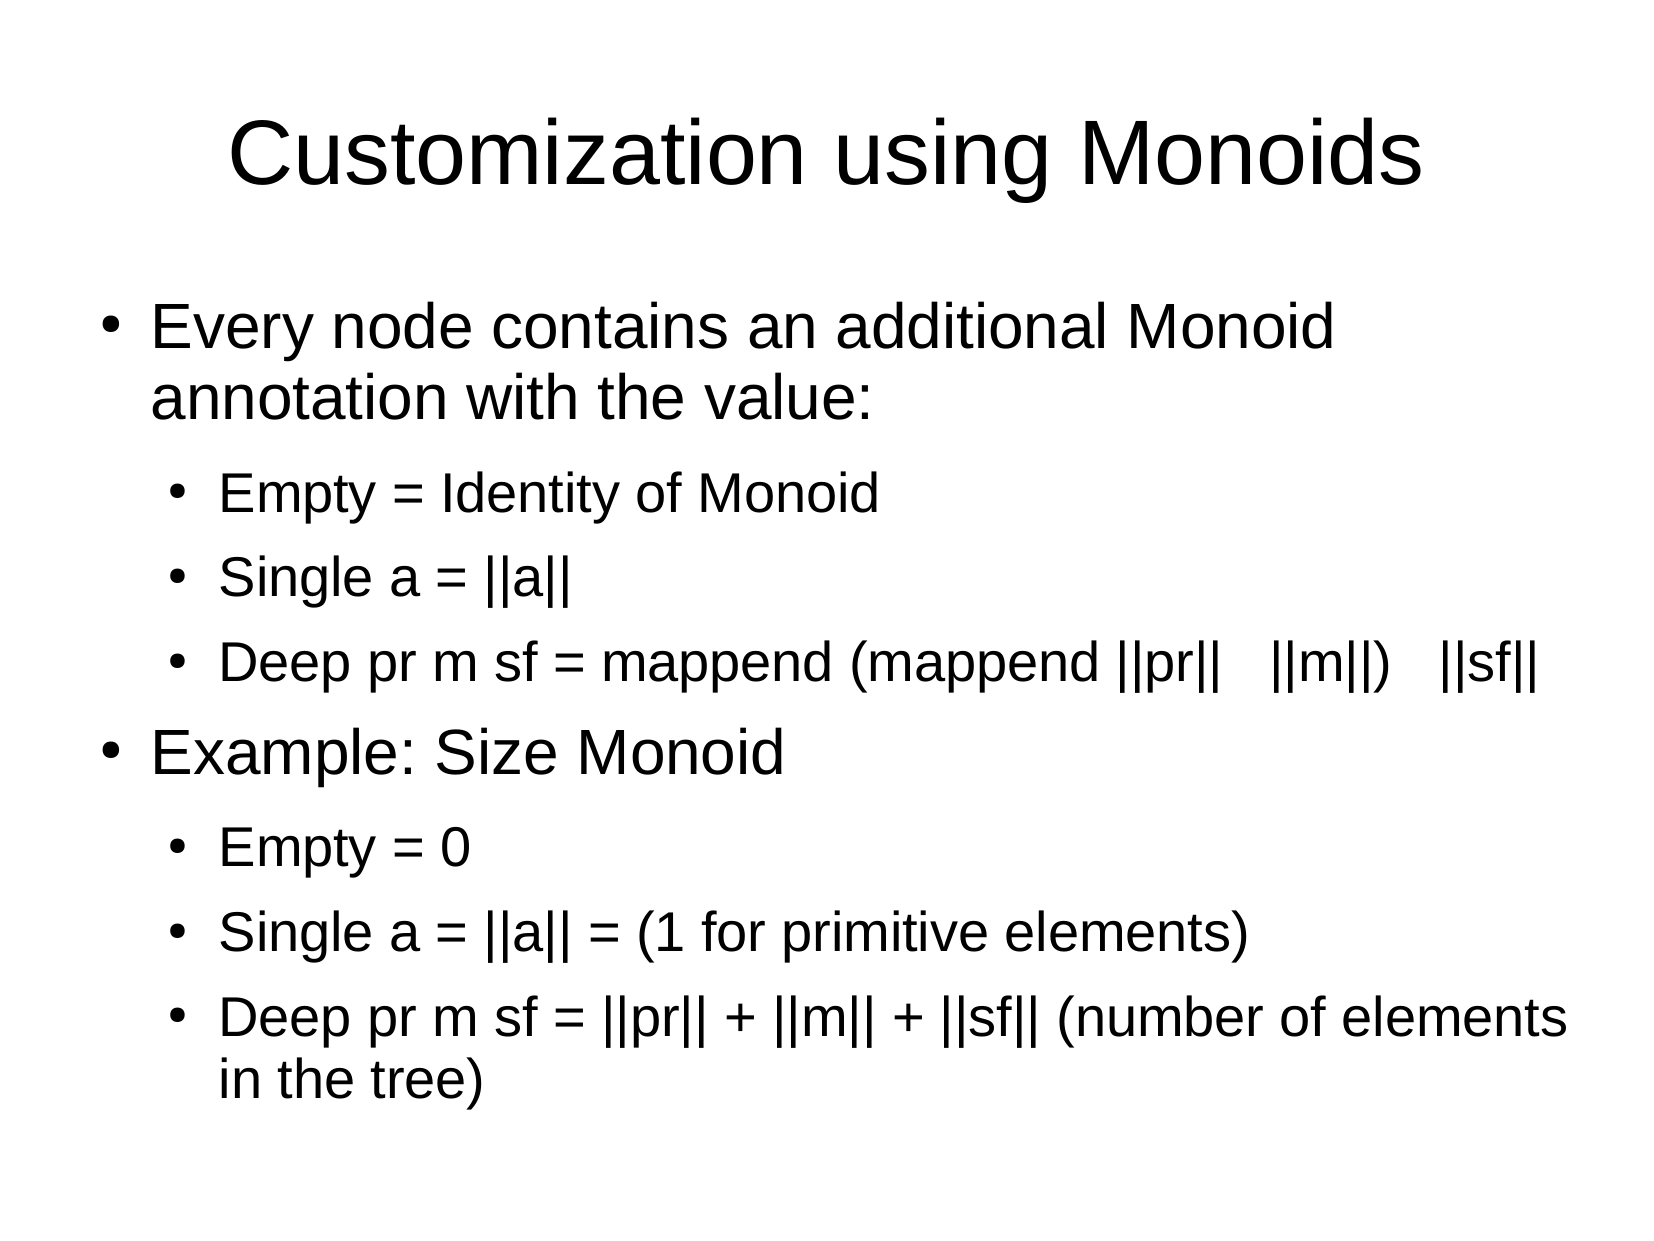

# Customization using Monoids
Every node contains an additional Monoid annotation with the value:
Empty = Identity of Monoid
Single a = ||a||
Deep pr m sf = mappend (mappend ||pr|| ||m||) ||sf||
Example: Size Monoid
Empty = 0
Single a = ||a|| = (1 for primitive elements)
Deep pr m sf = ||pr|| + ||m|| + ||sf|| (number of elements in the tree)